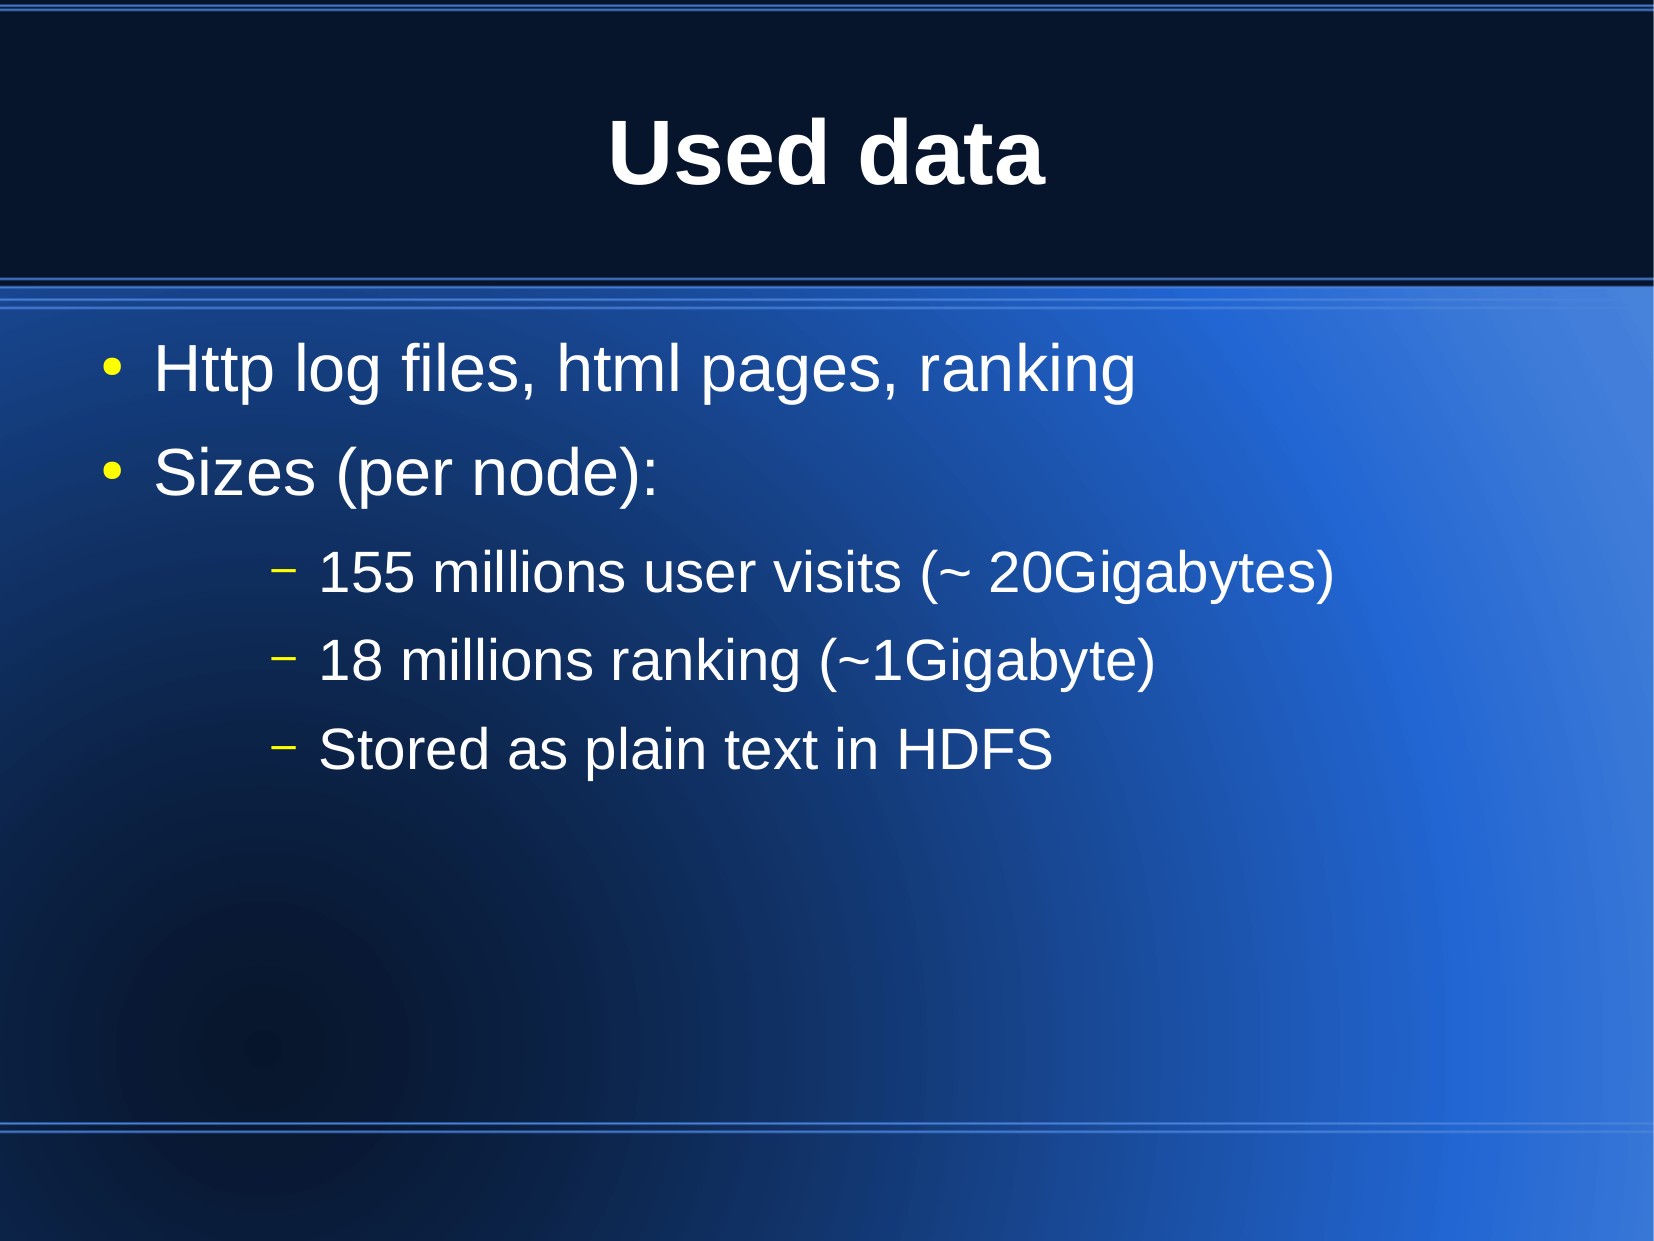

# Used data
Http log files, html pages, ranking
Sizes (per node):
155 millions user visits (~ 20Gigabytes)
18 millions ranking (~1Gigabyte)
Stored as plain text in HDFS